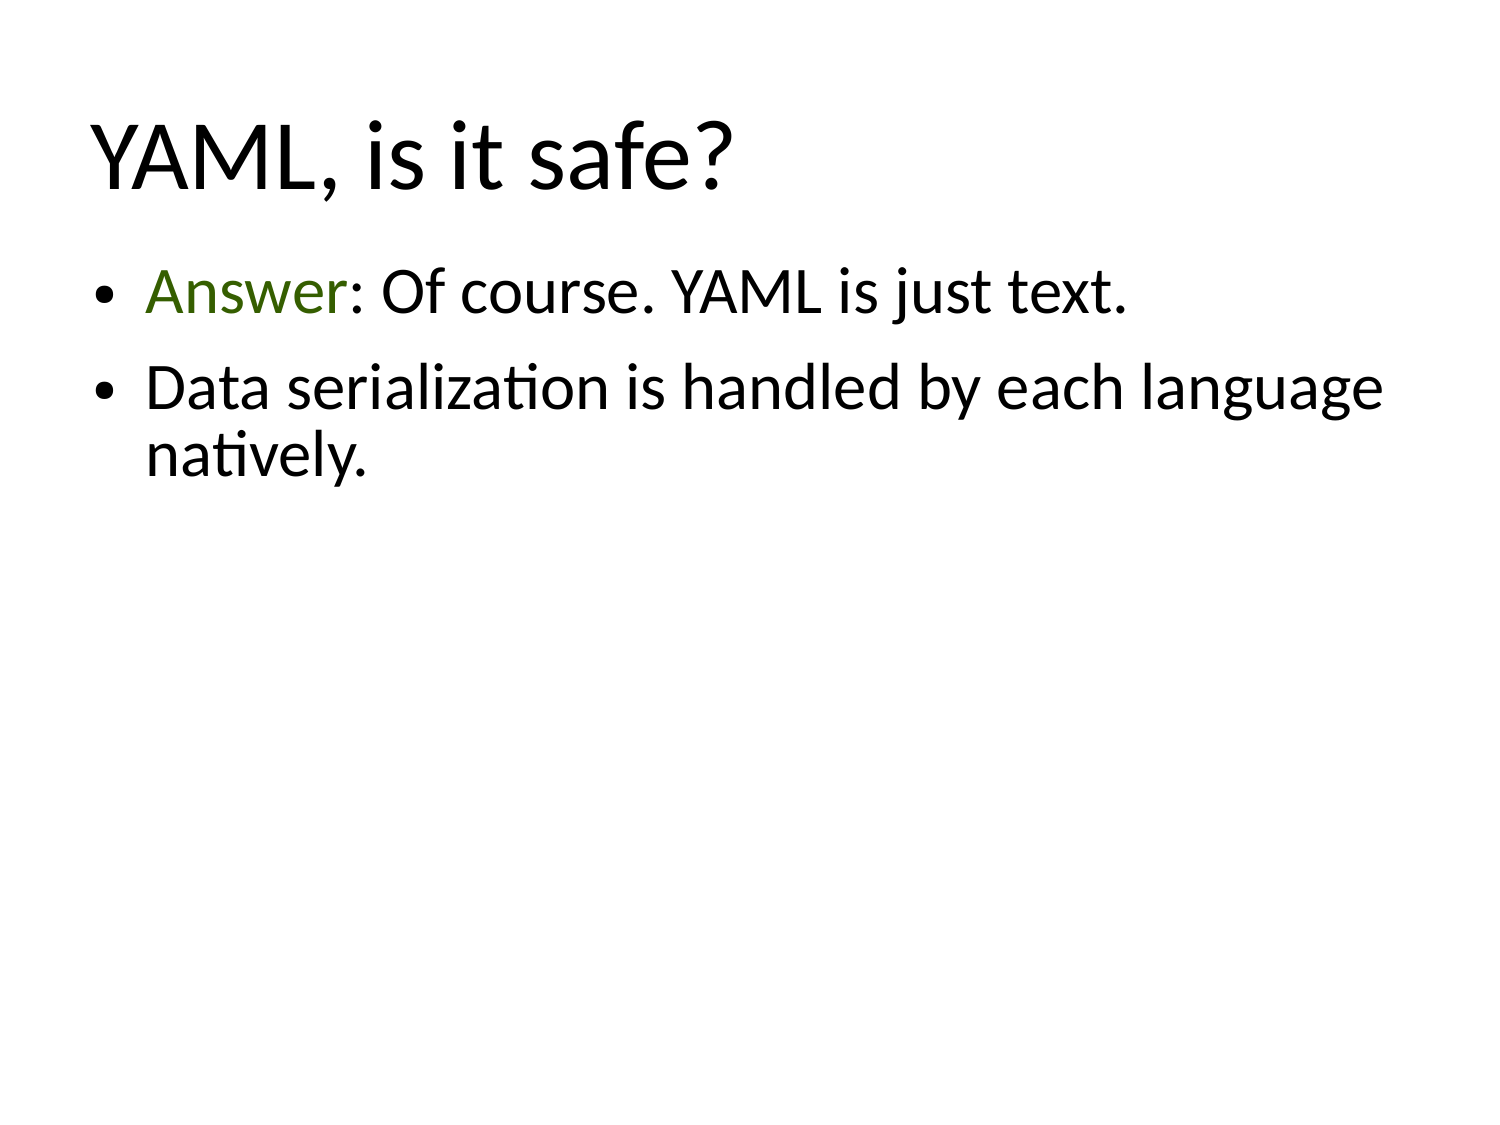

# YAML, is it safe?
Answer: Of course. YAML is just text.
Data serialization is handled by each language natively.